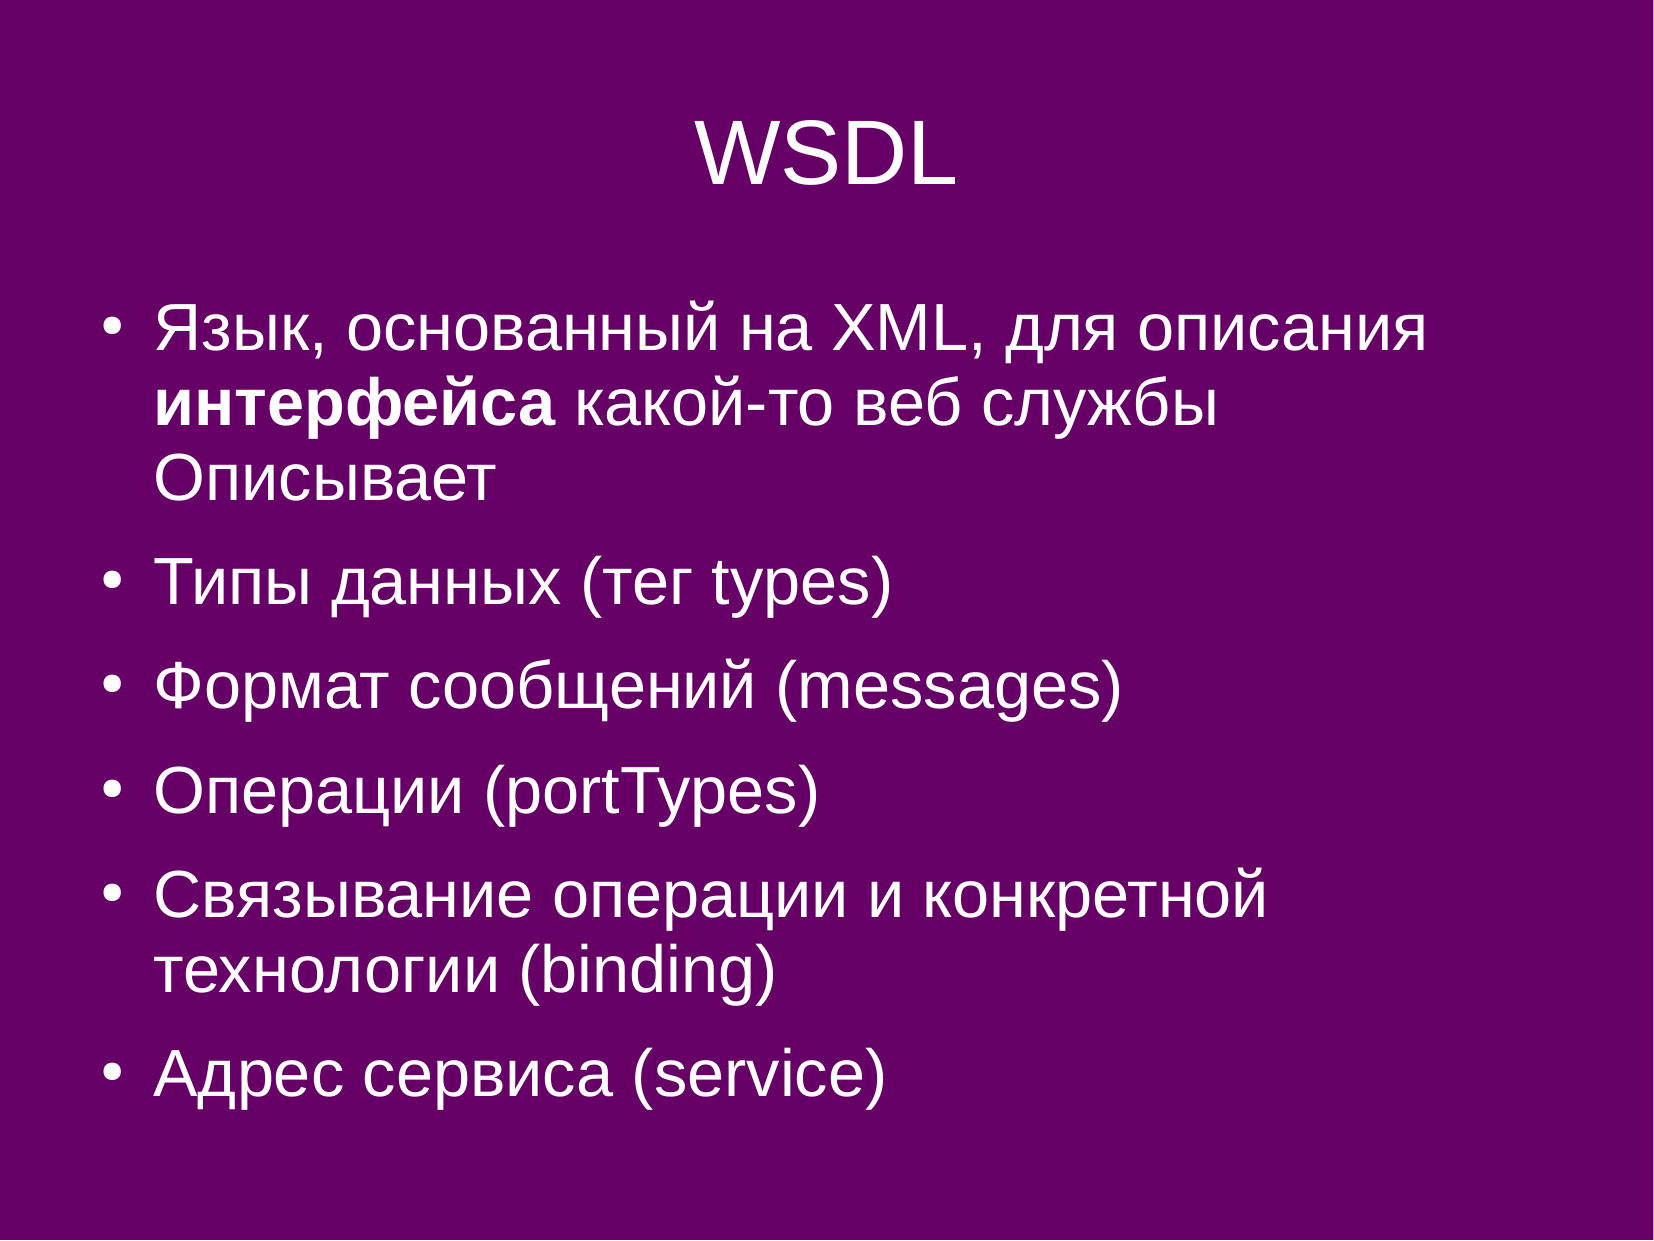

# WSDL
Язык, основанный на XML, для описания интерфейса какой-то веб службы
Описывает
Типы данных (тег types)
Формат сообщений (messages)
Операции (portTypes)
Связывание операции и конкретной технологии (binding)
Адрес сервиса (service)